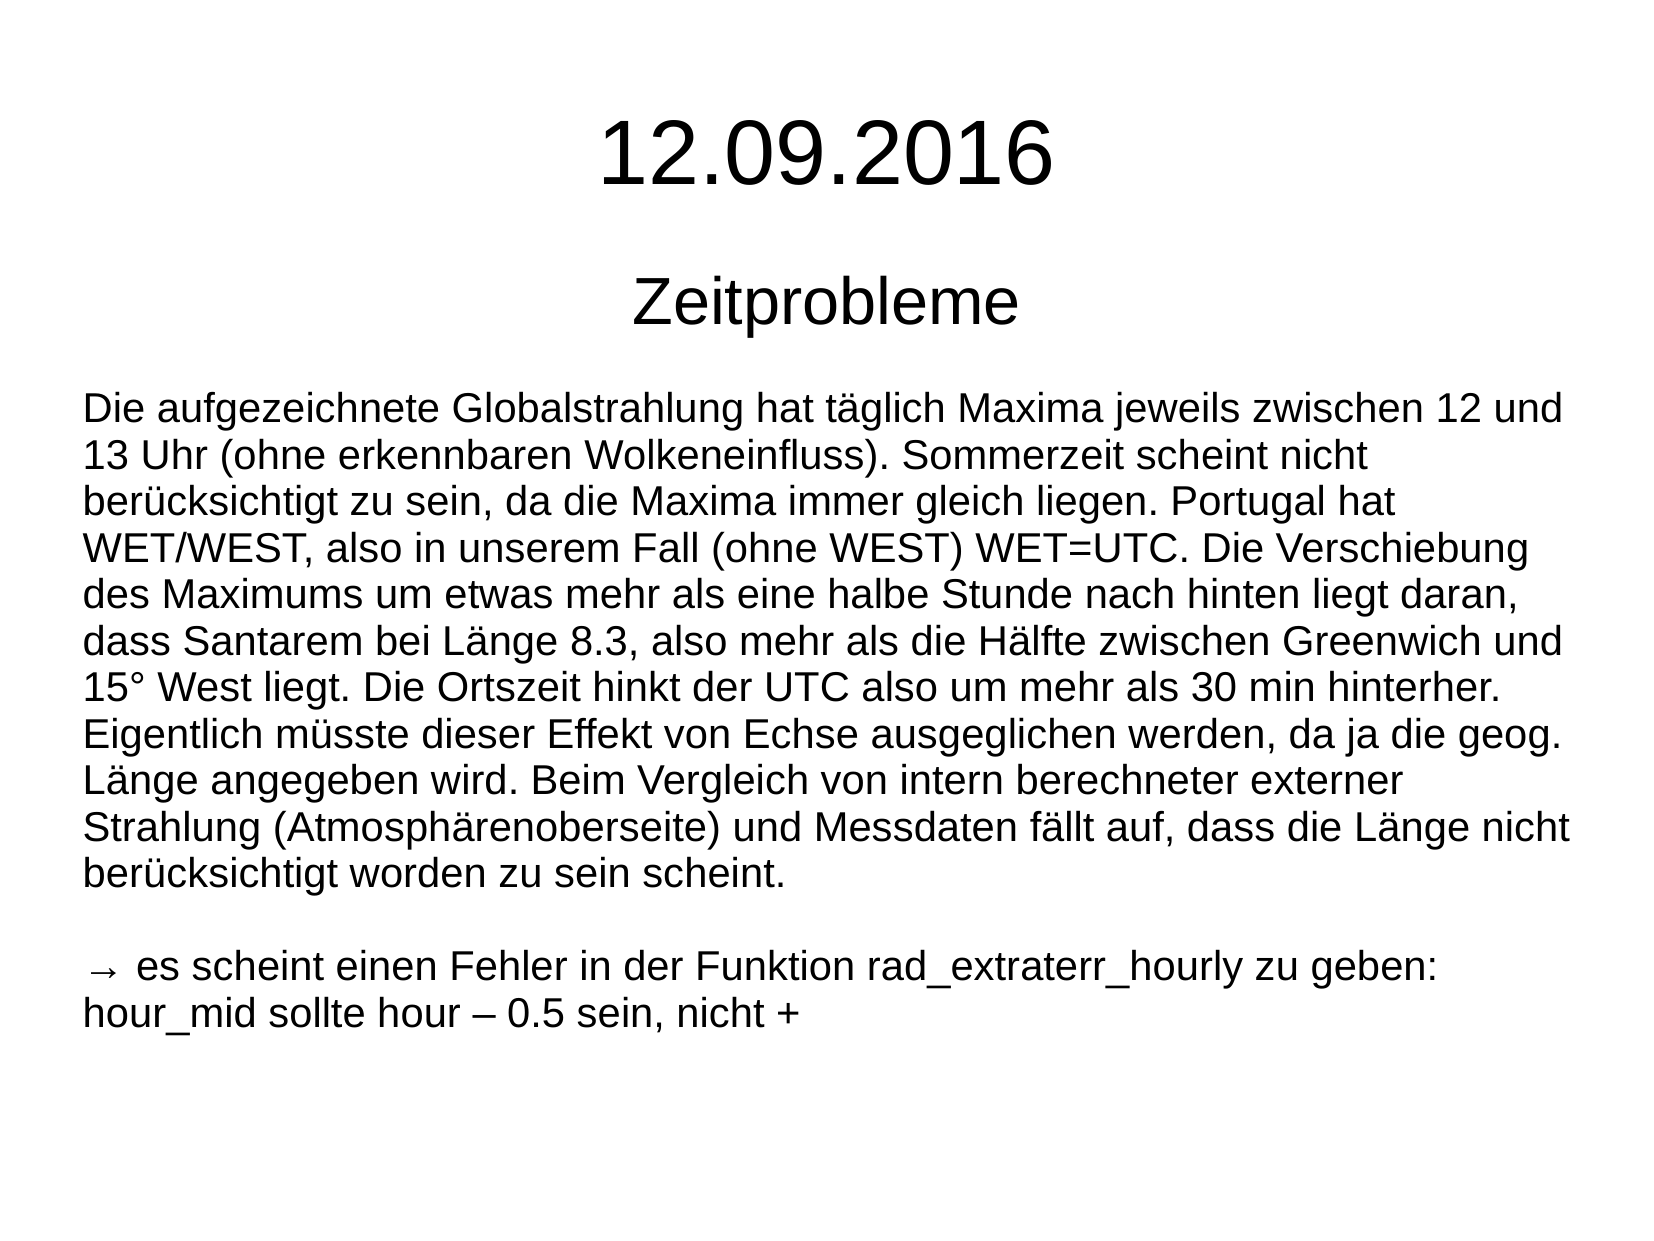

# 12.09.2016
Zeitprobleme
Die aufgezeichnete Globalstrahlung hat täglich Maxima jeweils zwischen 12 und 13 Uhr (ohne erkennbaren Wolkeneinfluss). Sommerzeit scheint nicht berücksichtigt zu sein, da die Maxima immer gleich liegen. Portugal hat WET/WEST, also in unserem Fall (ohne WEST) WET=UTC. Die Verschiebung des Maximums um etwas mehr als eine halbe Stunde nach hinten liegt daran, dass Santarem bei Länge 8.3, also mehr als die Hälfte zwischen Greenwich und 15° West liegt. Die Ortszeit hinkt der UTC also um mehr als 30 min hinterher. Eigentlich müsste dieser Effekt von Echse ausgeglichen werden, da ja die geog. Länge angegeben wird. Beim Vergleich von intern berechneter externer Strahlung (Atmosphärenoberseite) und Messdaten fällt auf, dass die Länge nicht berücksichtigt worden zu sein scheint.
→ es scheint einen Fehler in der Funktion rad_extraterr_hourly zu geben:
hour_mid sollte hour – 0.5 sein, nicht +